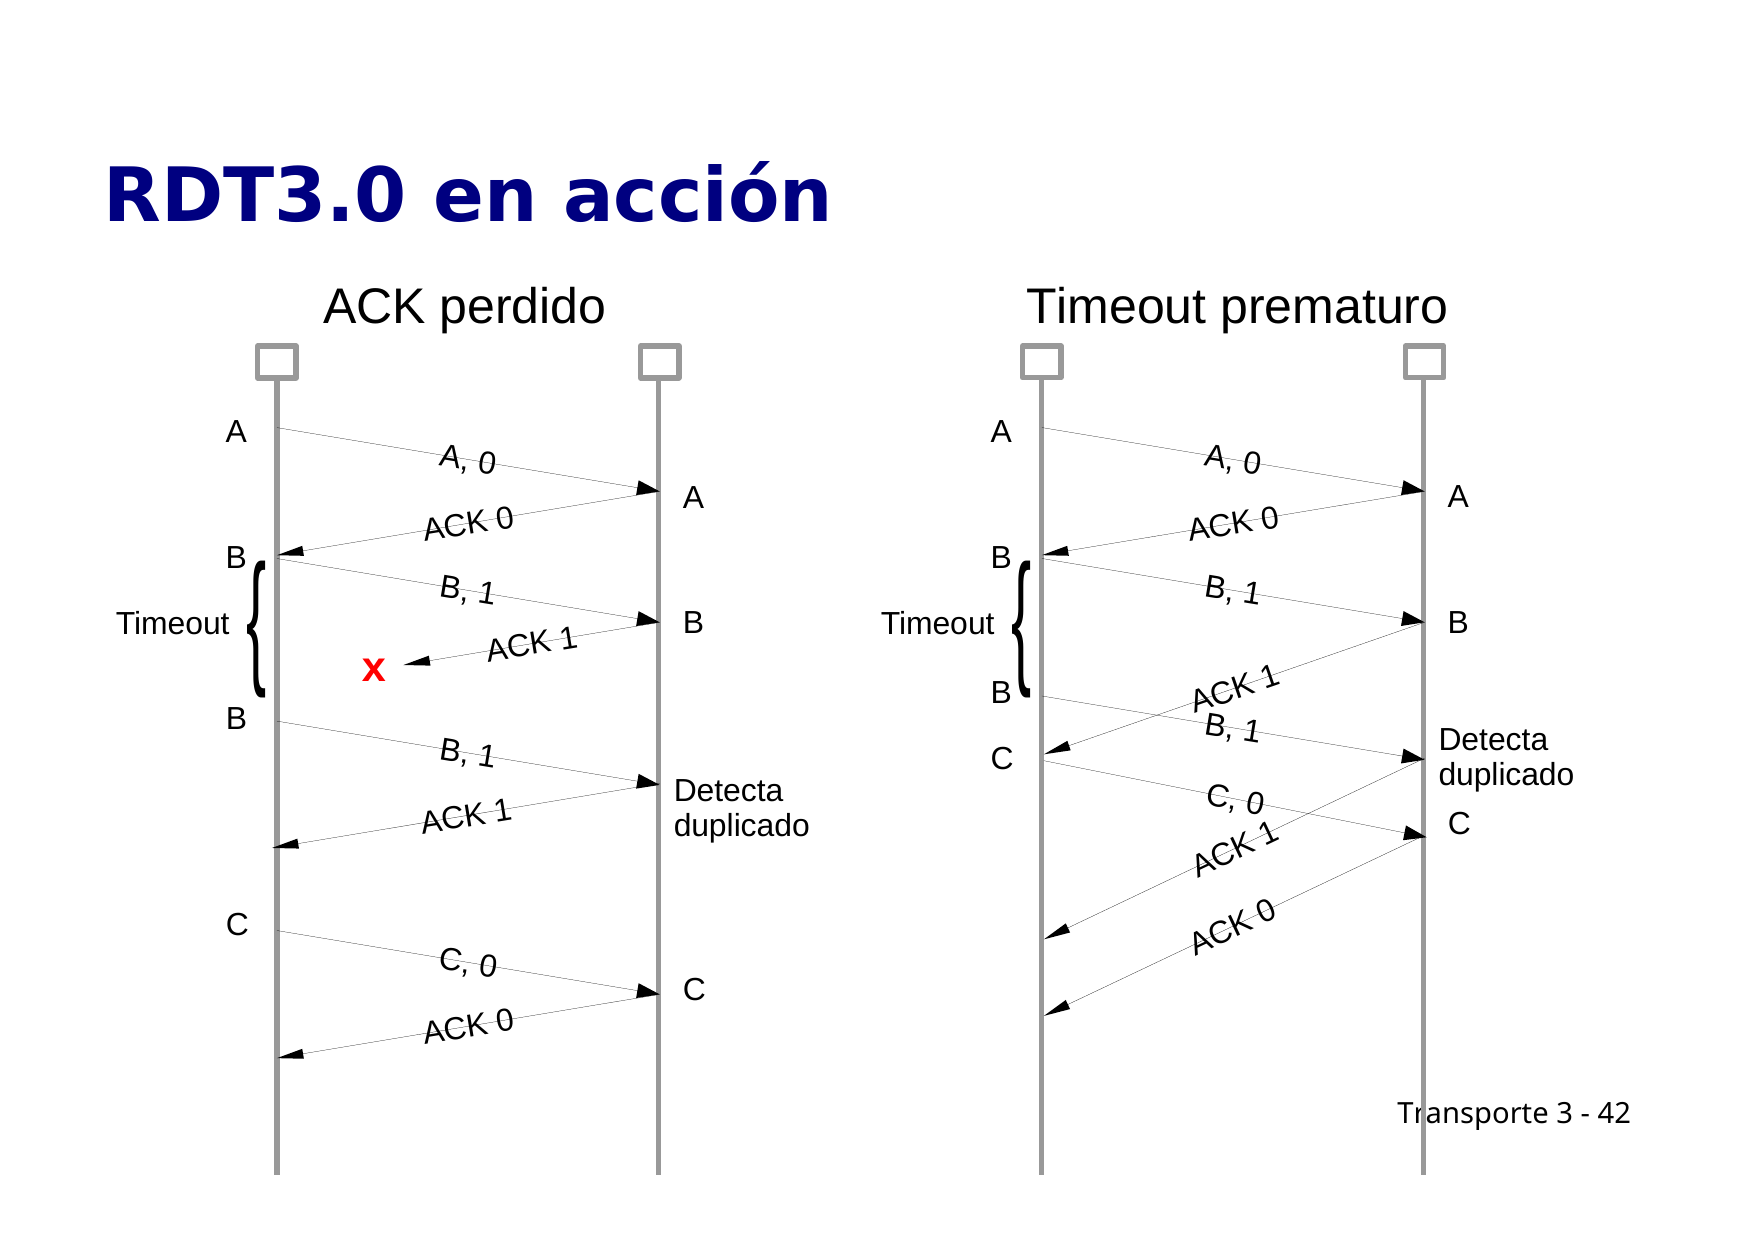

# RDT3.0 en acción
ACK perdido
Timeout prematuro